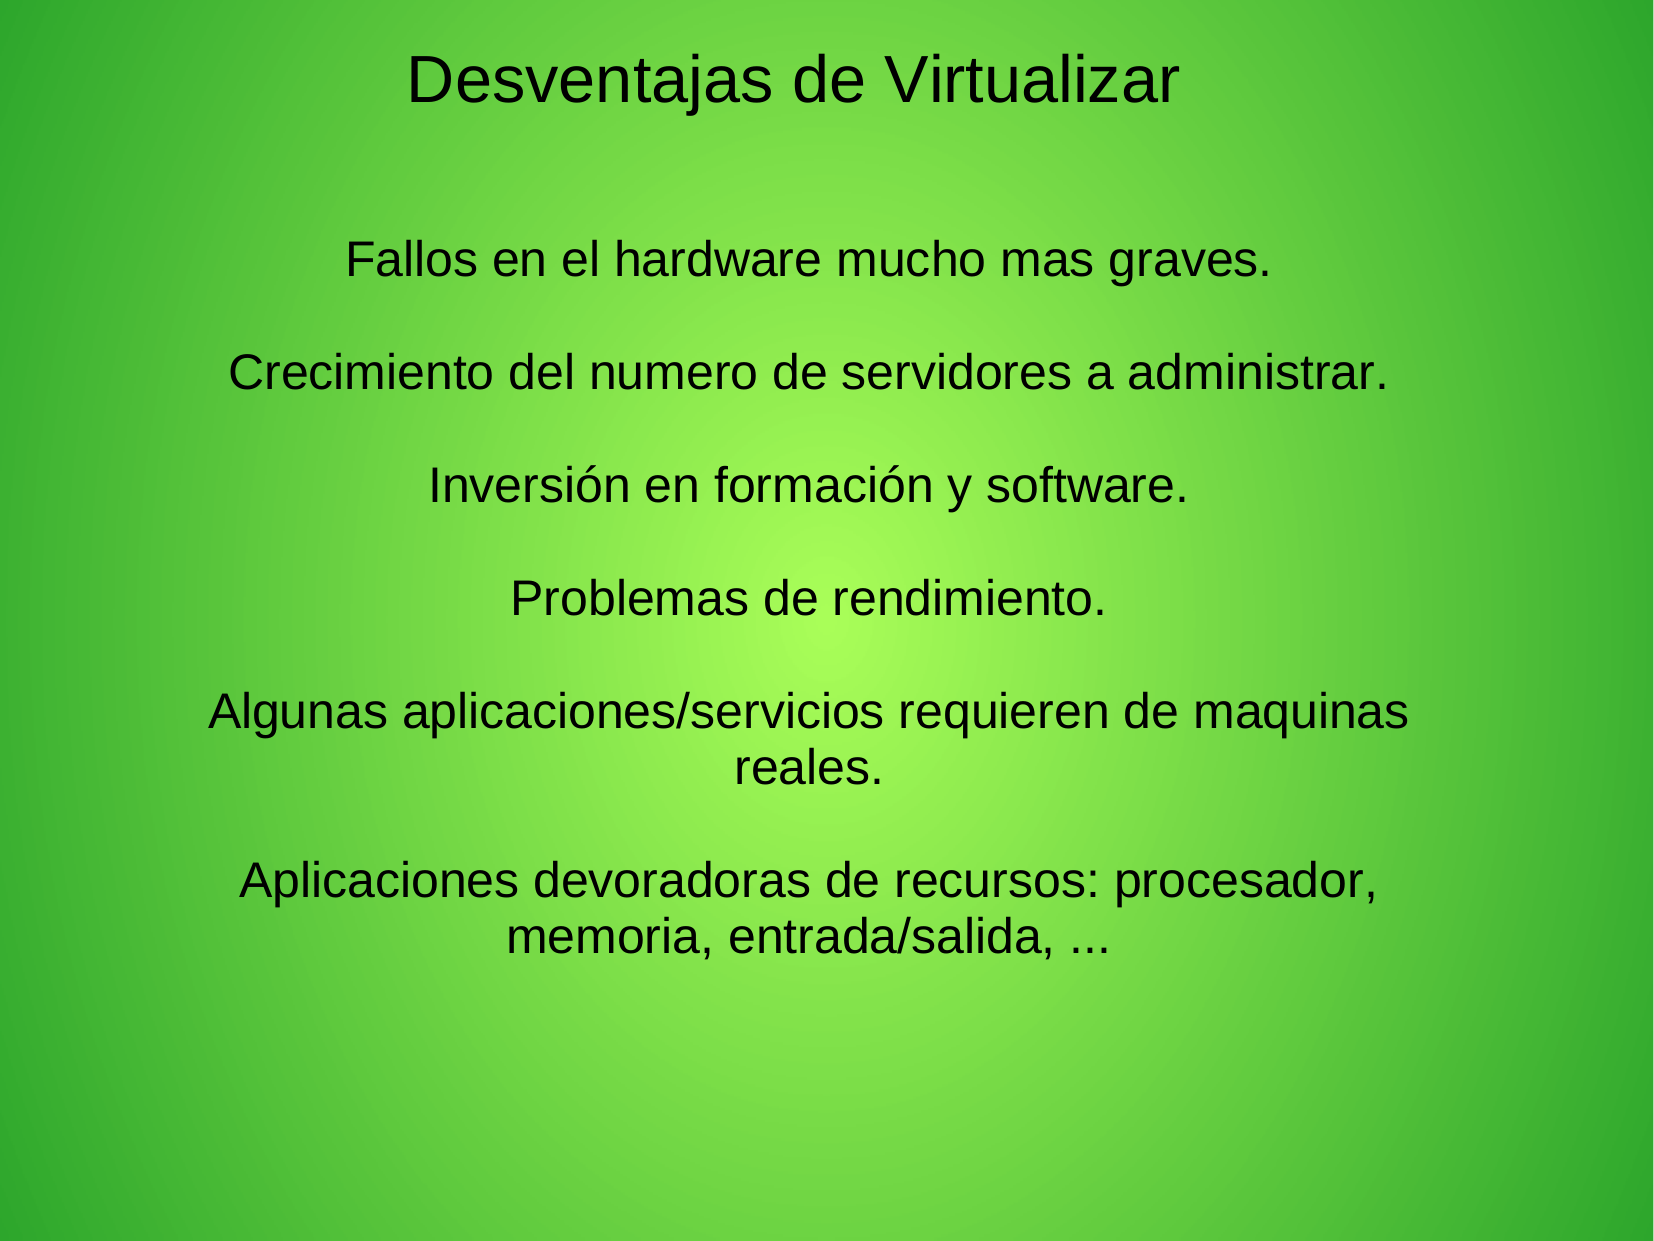

Desventajas de Virtualizar
Fallos en el hardware mucho mas graves.
Crecimiento del numero de servidores a administrar.
Inversión en formación y software.
Problemas de rendimiento.
Algunas aplicaciones/servicios requieren de maquinas reales.
Aplicaciones devoradoras de recursos: procesador, memoria, entrada/salida, ...